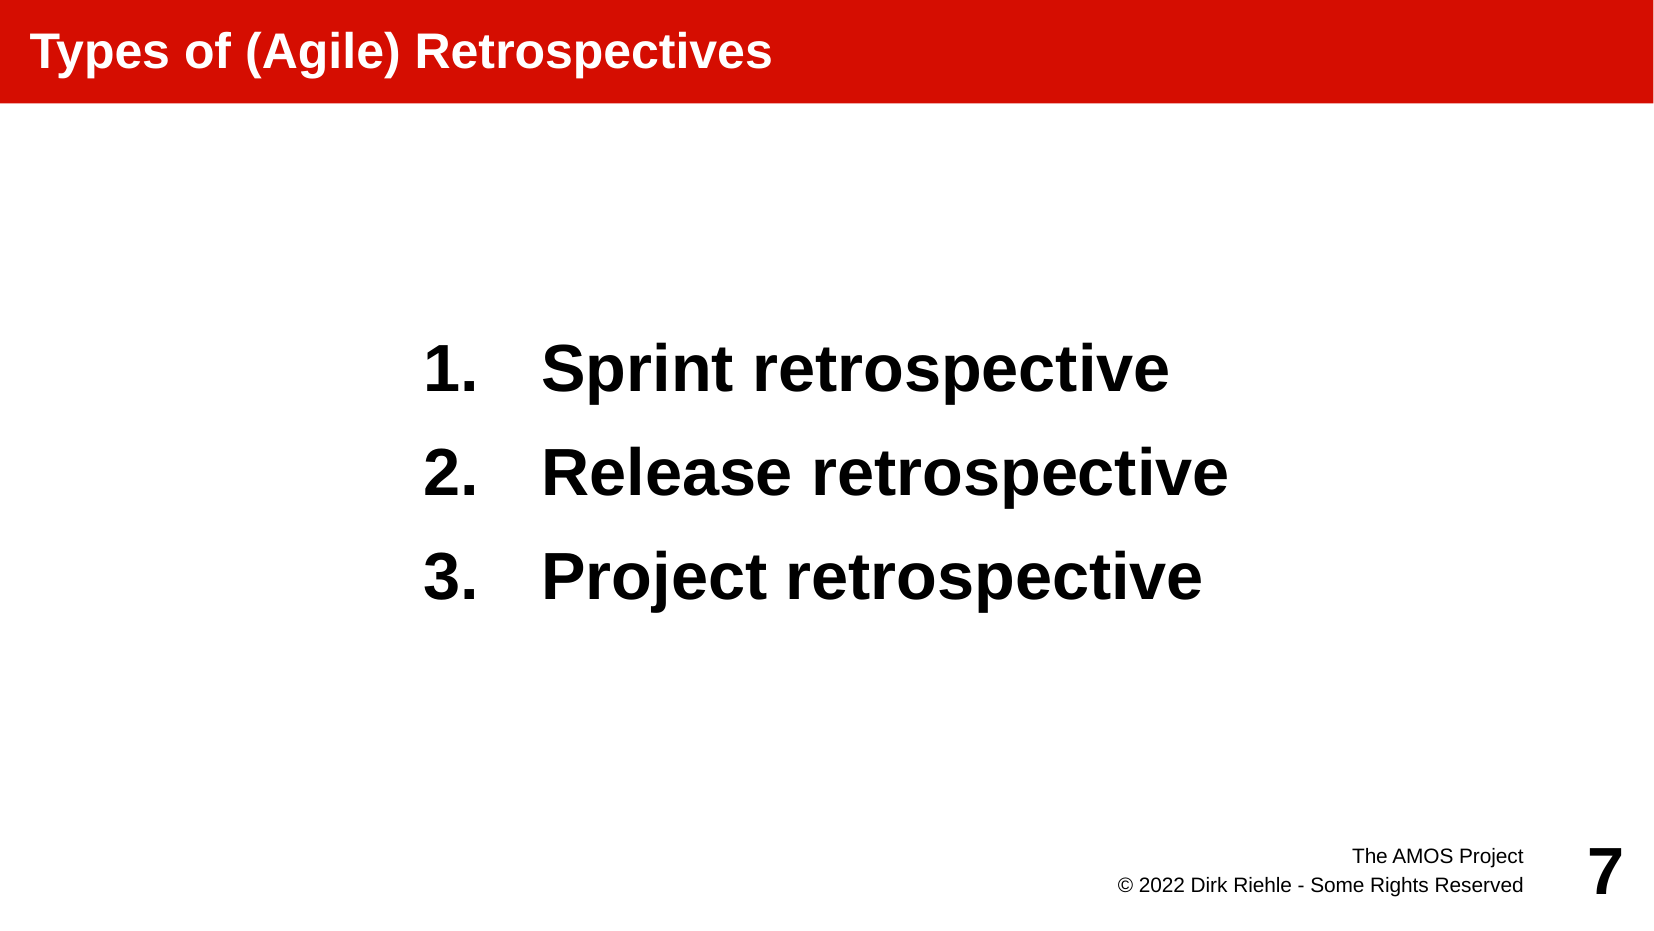

# Types of (Agile) Retrospectives
Sprint retrospective
Release retrospective
Project retrospective
The AMOS Project
7
© 2022 Dirk Riehle - Some Rights Reserved